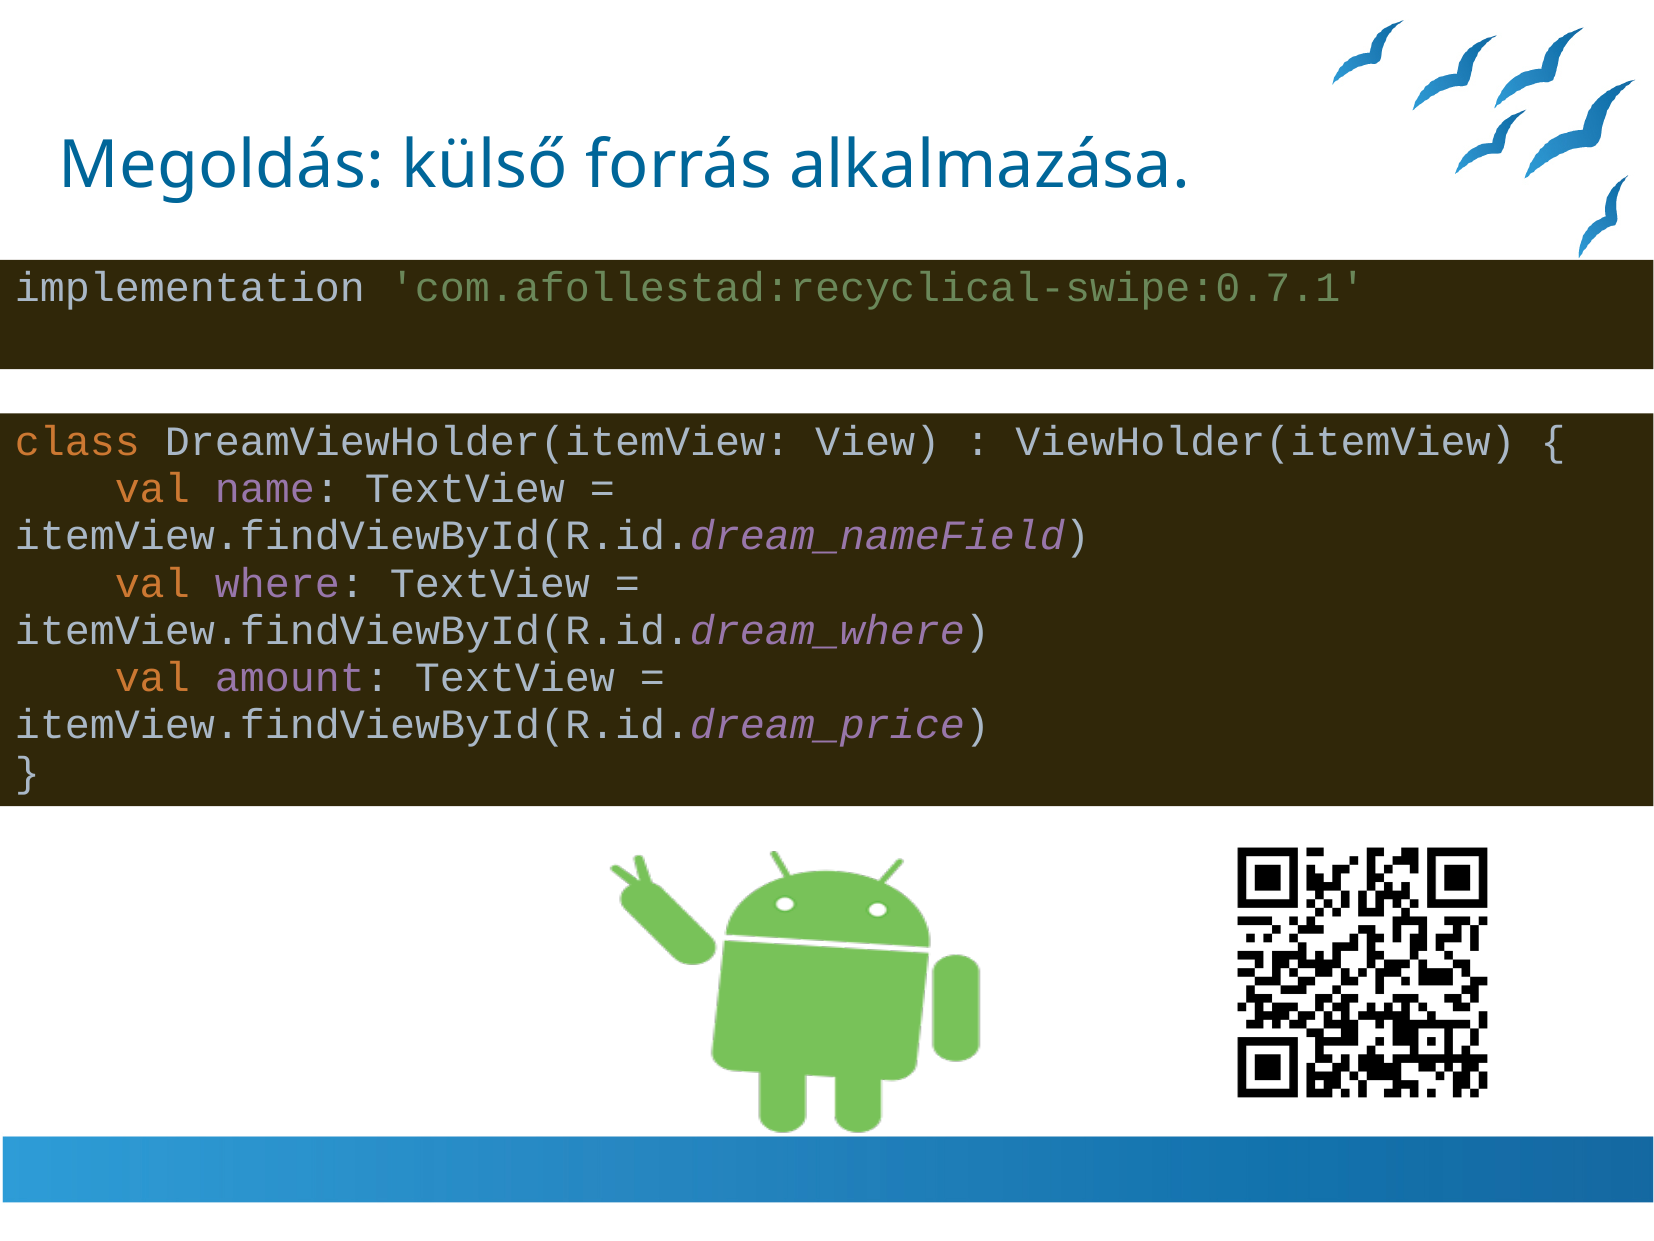

# Megoldás: külső forrás alkalmazása.
implementation 'com.afollestad:recyclical-swipe:0.7.1'
class DreamViewHolder(itemView: View) : ViewHolder(itemView) {
 val name: TextView = itemView.findViewById(R.id.dream_nameField)
 val where: TextView = itemView.findViewById(R.id.dream_where)
 val amount: TextView = itemView.findViewById(R.id.dream_price)
}